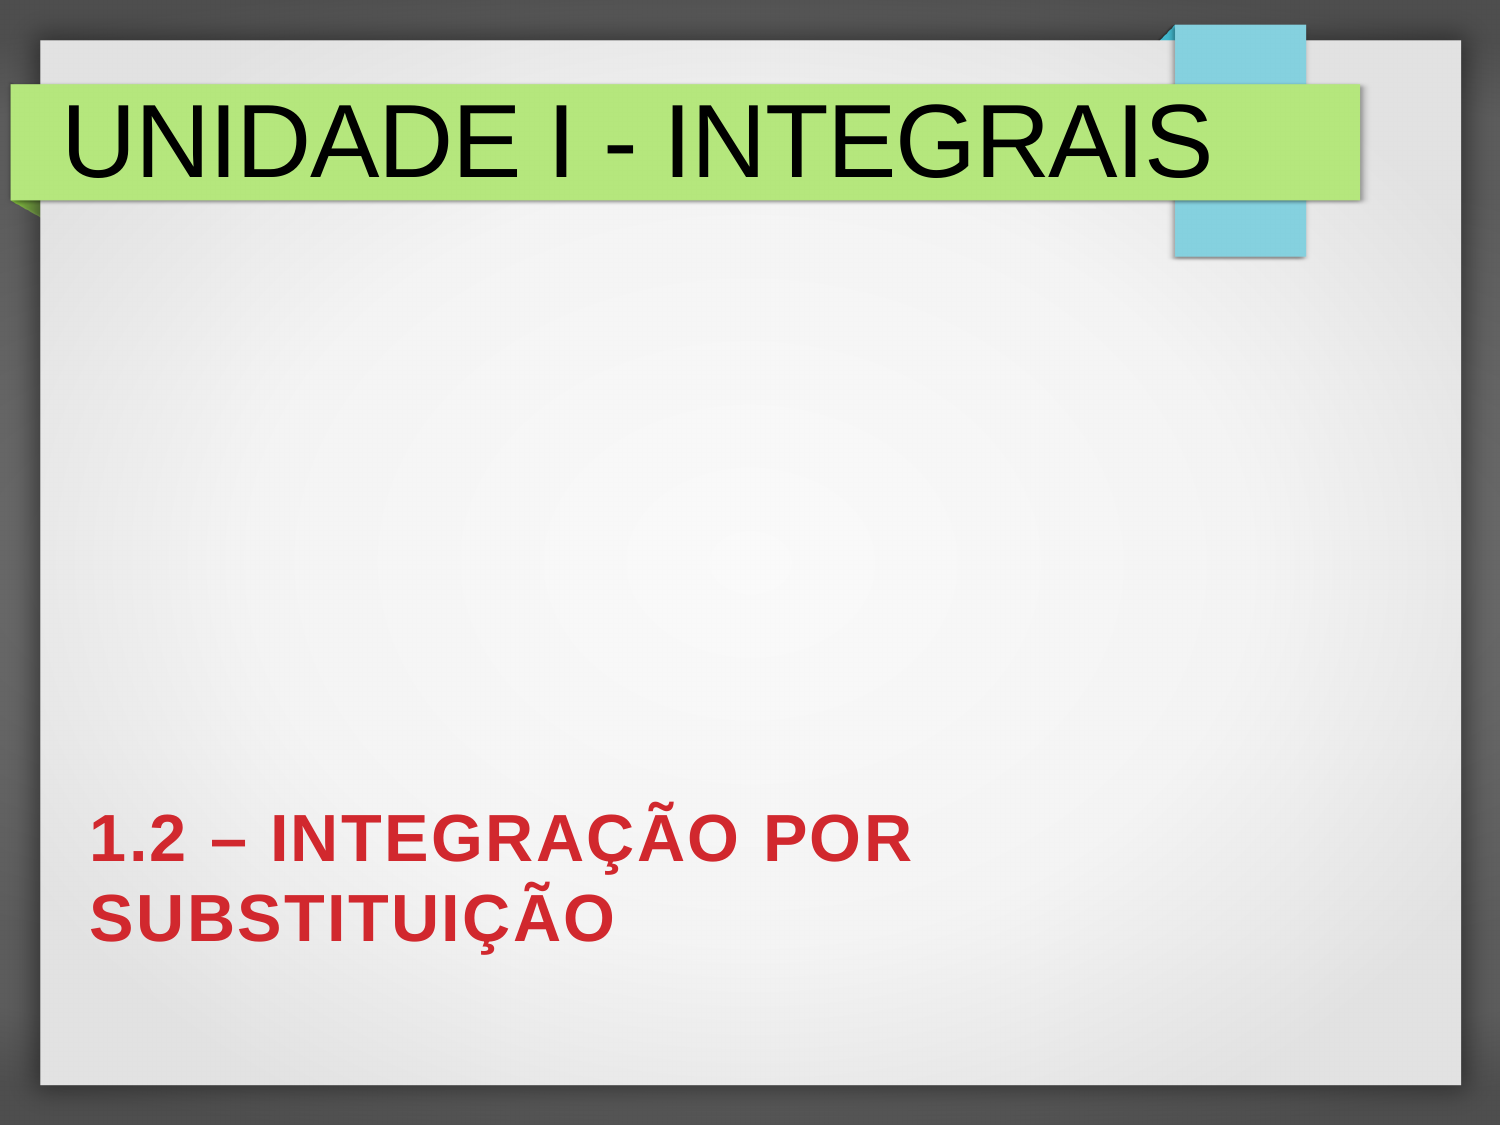

Unidade I - Integrais
1.2 – Integração por substituição